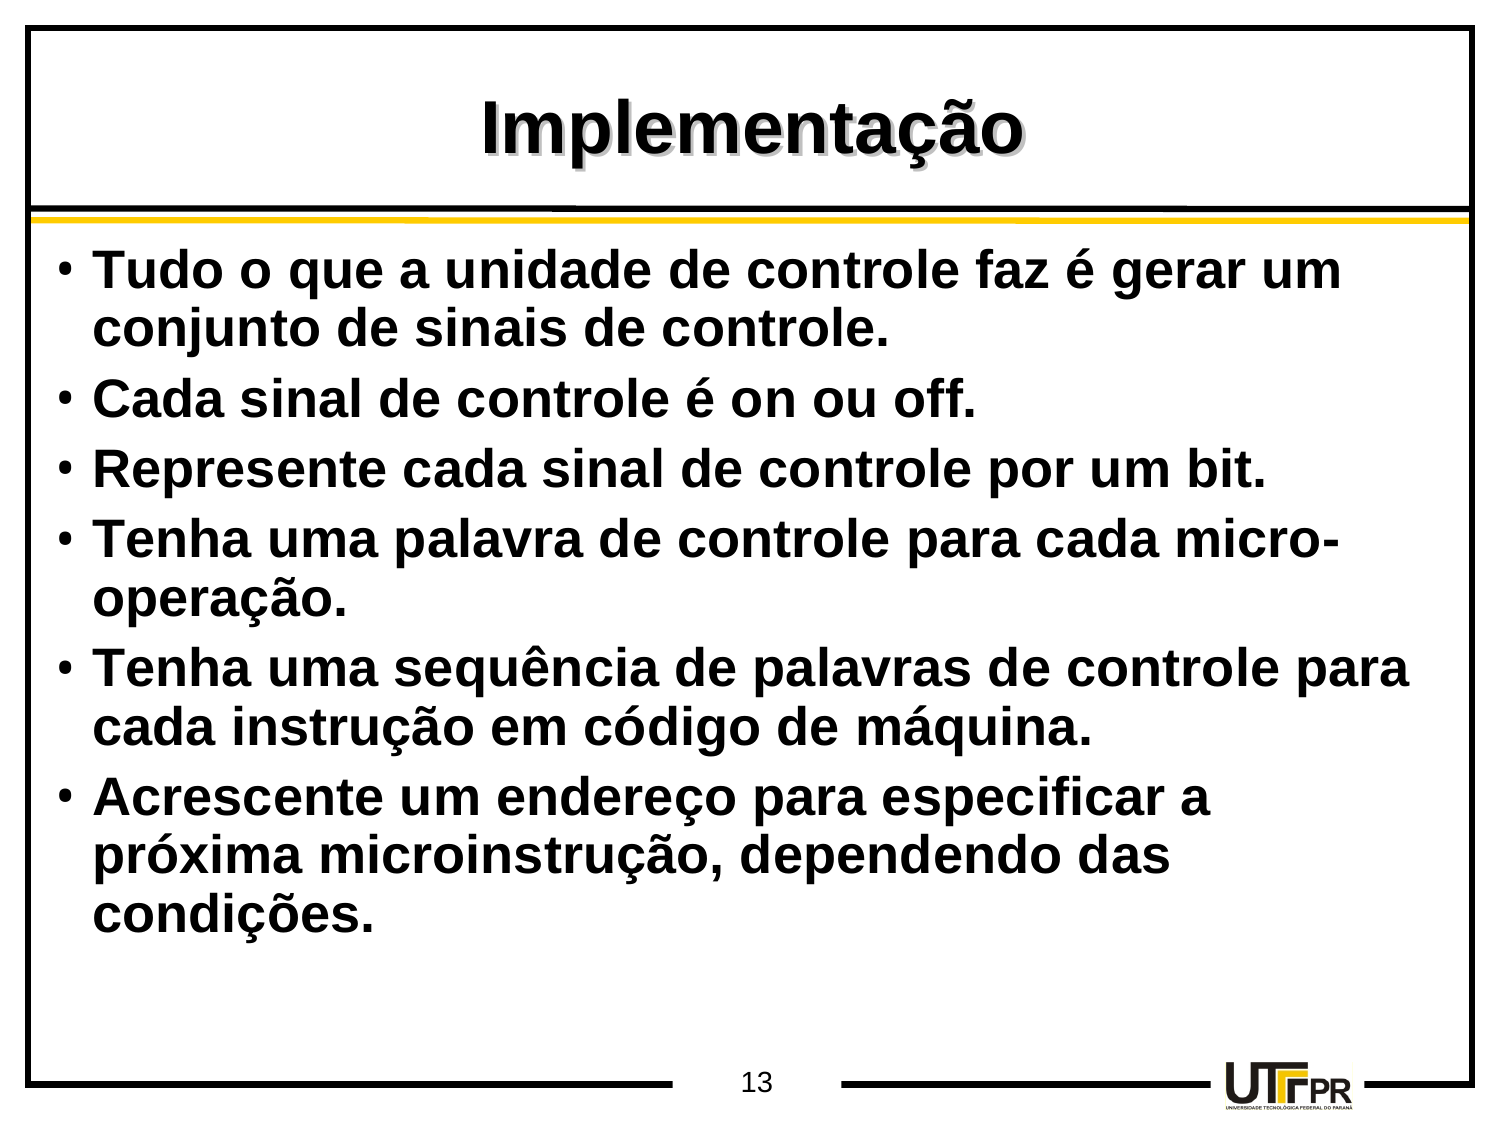

Implementação
# Tudo o que a unidade de controle faz é gerar um conjunto de sinais de controle.
Cada sinal de controle é on ou off.
Represente cada sinal de controle por um bit.
Tenha uma palavra de controle para cada micro-operação.
Tenha uma sequência de palavras de controle para cada instrução em código de máquina.
Acrescente um endereço para especificar a próxima microinstrução, dependendo das condições.